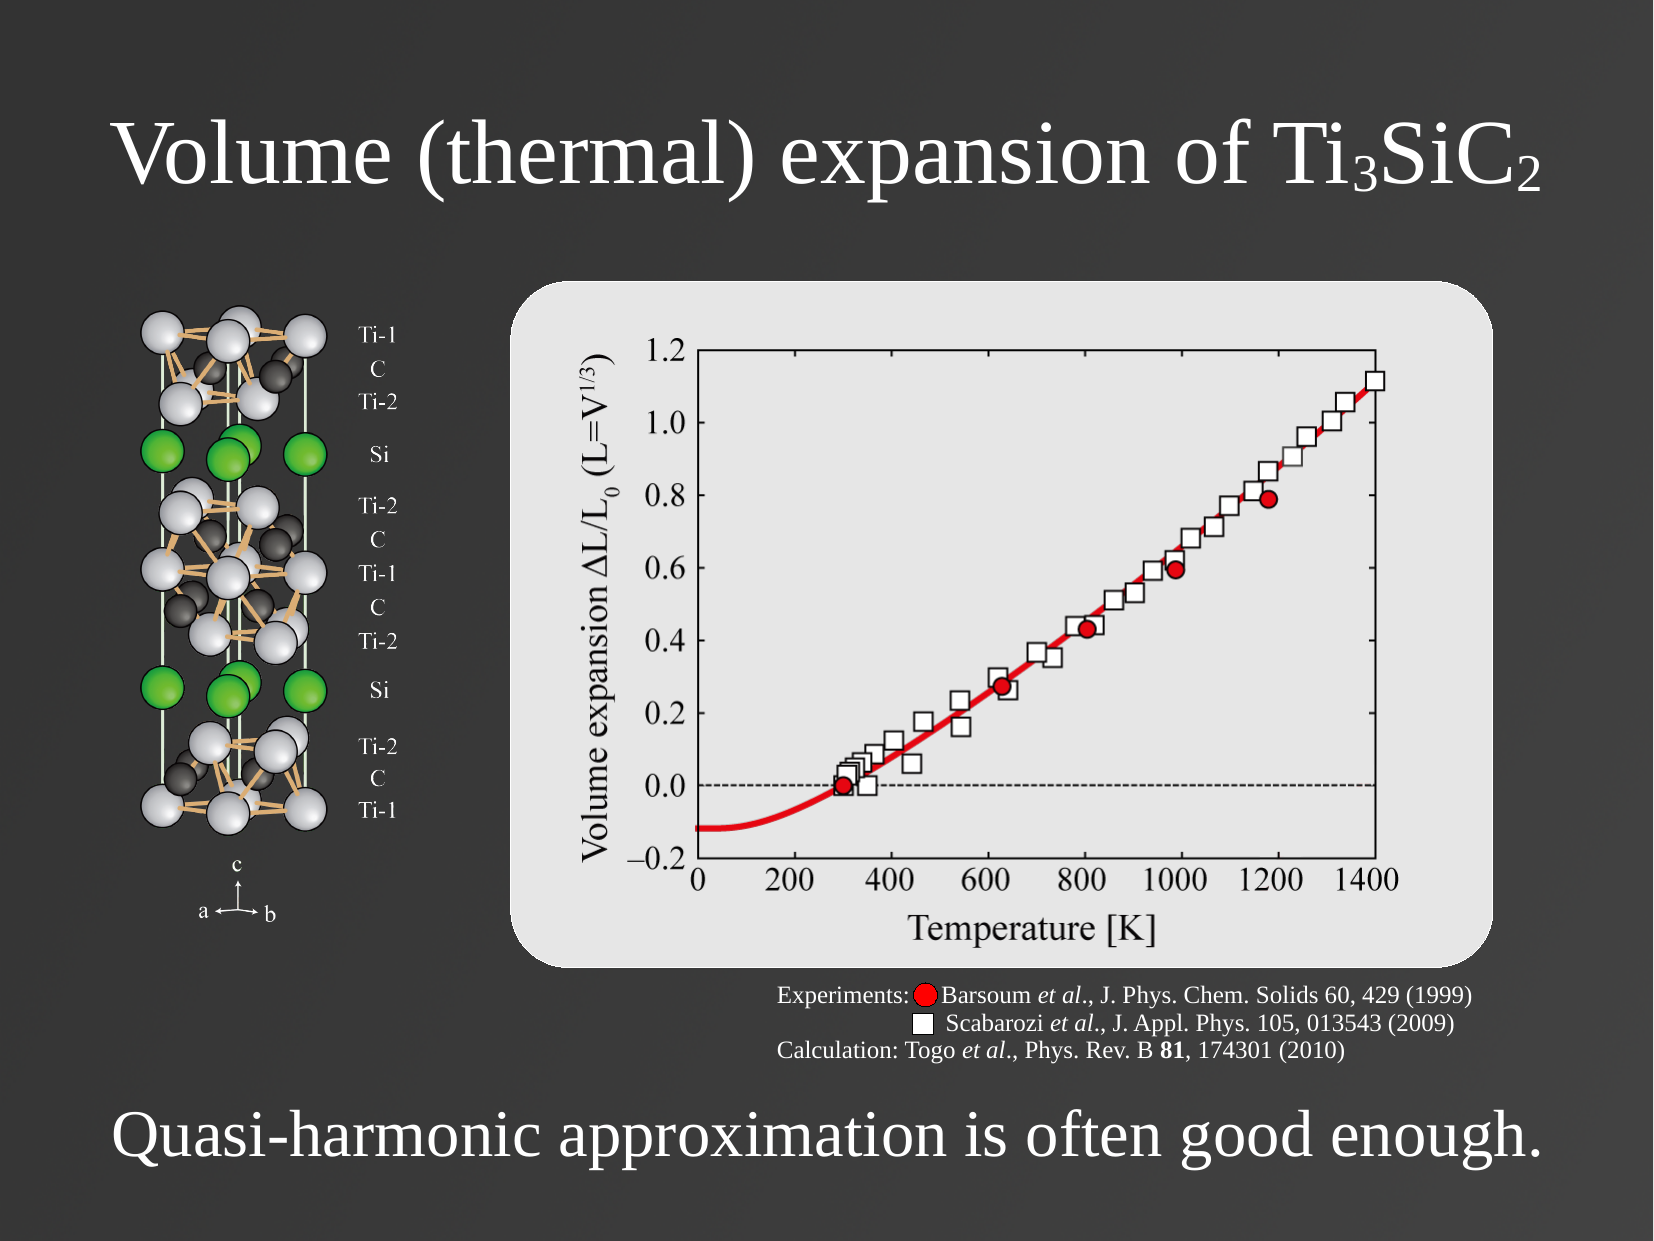

# Volume (thermal) expansion of Ti3SiC2
Experiments: Barsoum et al., J. Phys. Chem. Solids 60, 429 (1999)
 Scabarozi et al., J. Appl. Phys. 105, 013543 (2009)
Calculation: Togo et al., Phys. Rev. B 81, 174301 (2010)
Quasi-harmonic approximation is often good enough.